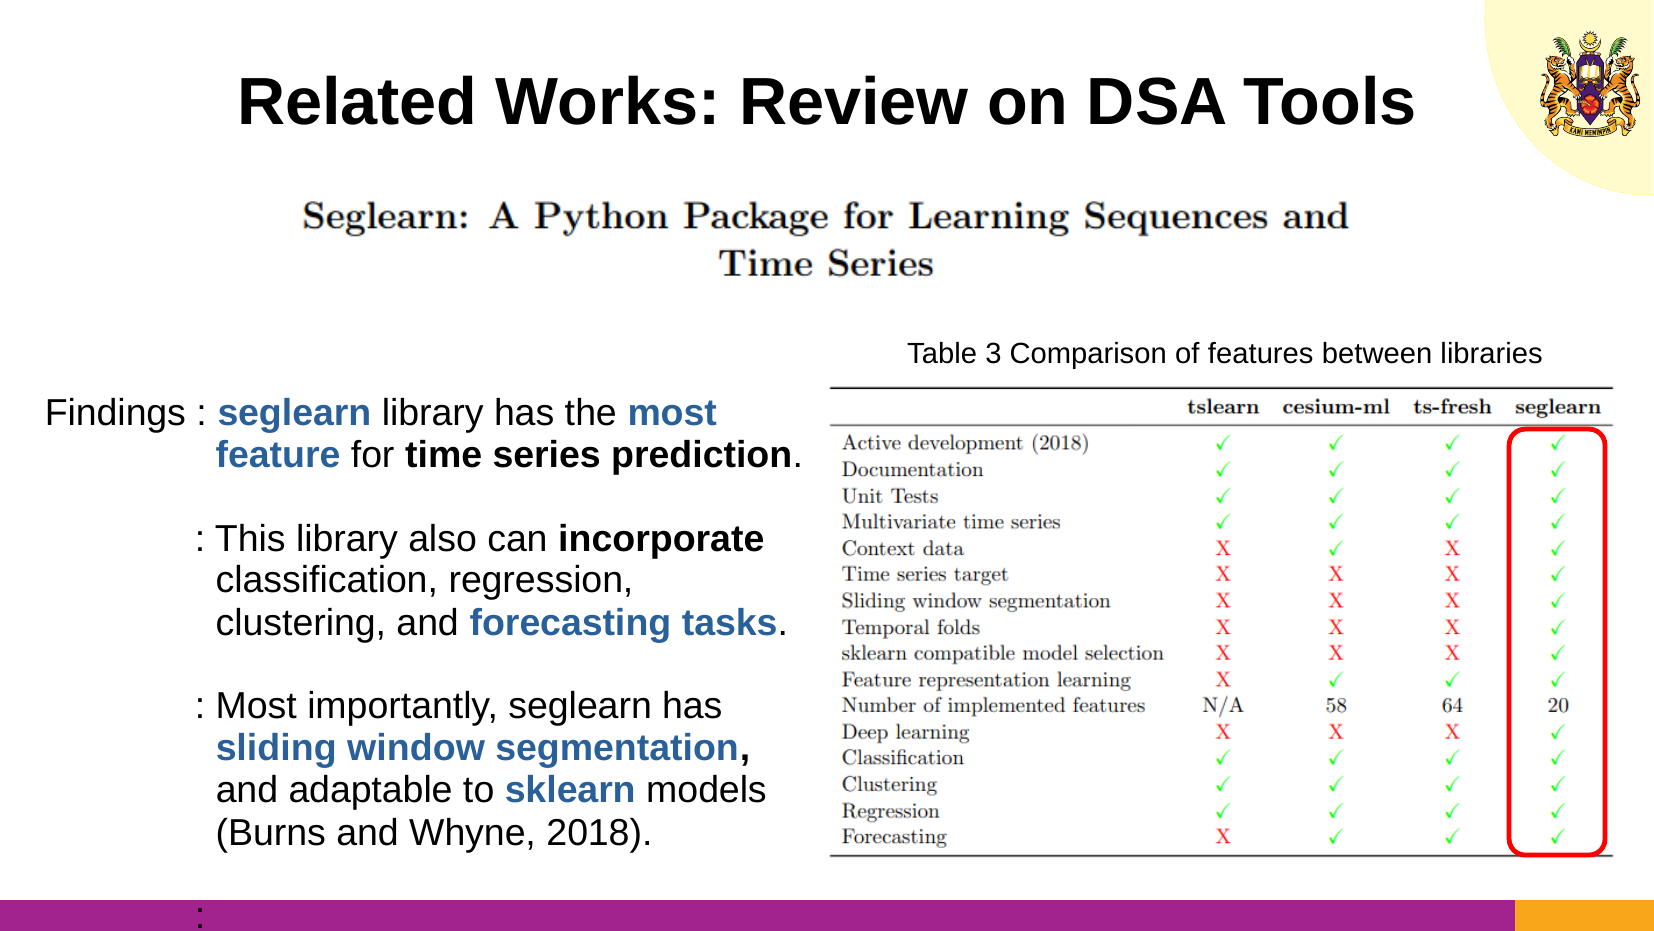

Related Works: Review on DSA Tools
Table 3 Comparison of features between libraries
Findings : seglearn library has the most 		 	 feature for time series prediction.
		: This library also can incorporate 			 classification, regression, 					 clustering, and forecasting tasks.
		: Most importantly, seglearn has 		 	 sliding window segmentation, 			 and adaptable to sklearn models 			 (Burns and Whyne, 2018).
		: